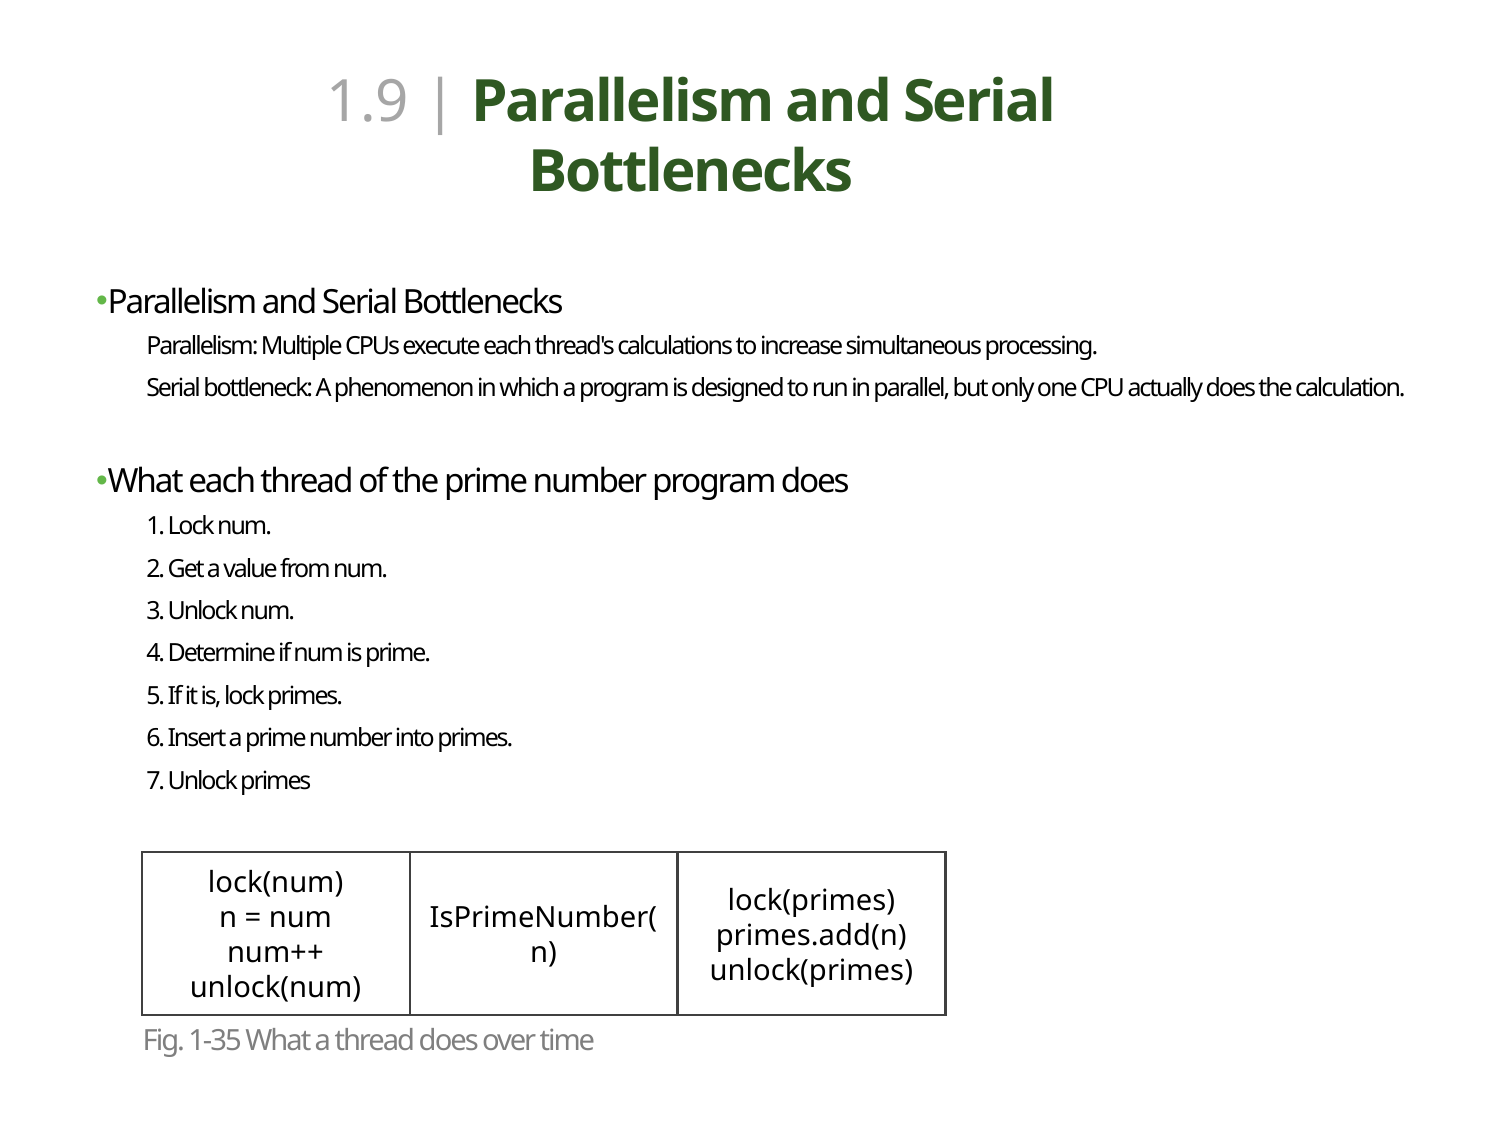

1.9 | Parallelism and Serial Bottlenecks
Parallelism and Serial Bottlenecks
Parallelism: Multiple CPUs execute each thread's calculations to increase simultaneous processing.
Serial bottleneck: A phenomenon in which a program is designed to run in parallel, but only one CPU actually does the calculation.
What each thread of the prime number program does
1. Lock num.
2. Get a value from num.
3. Unlock num.
4. Determine if num is prime.
5. If it is, lock primes.
6. Insert a prime number into primes.
7. Unlock primes
lock(num)
n = num
num++
unlock(num)
IsPrimeNumber(n)
lock(primes)
primes.add(n)
unlock(primes)
Fig. 1-35 What a thread does over time